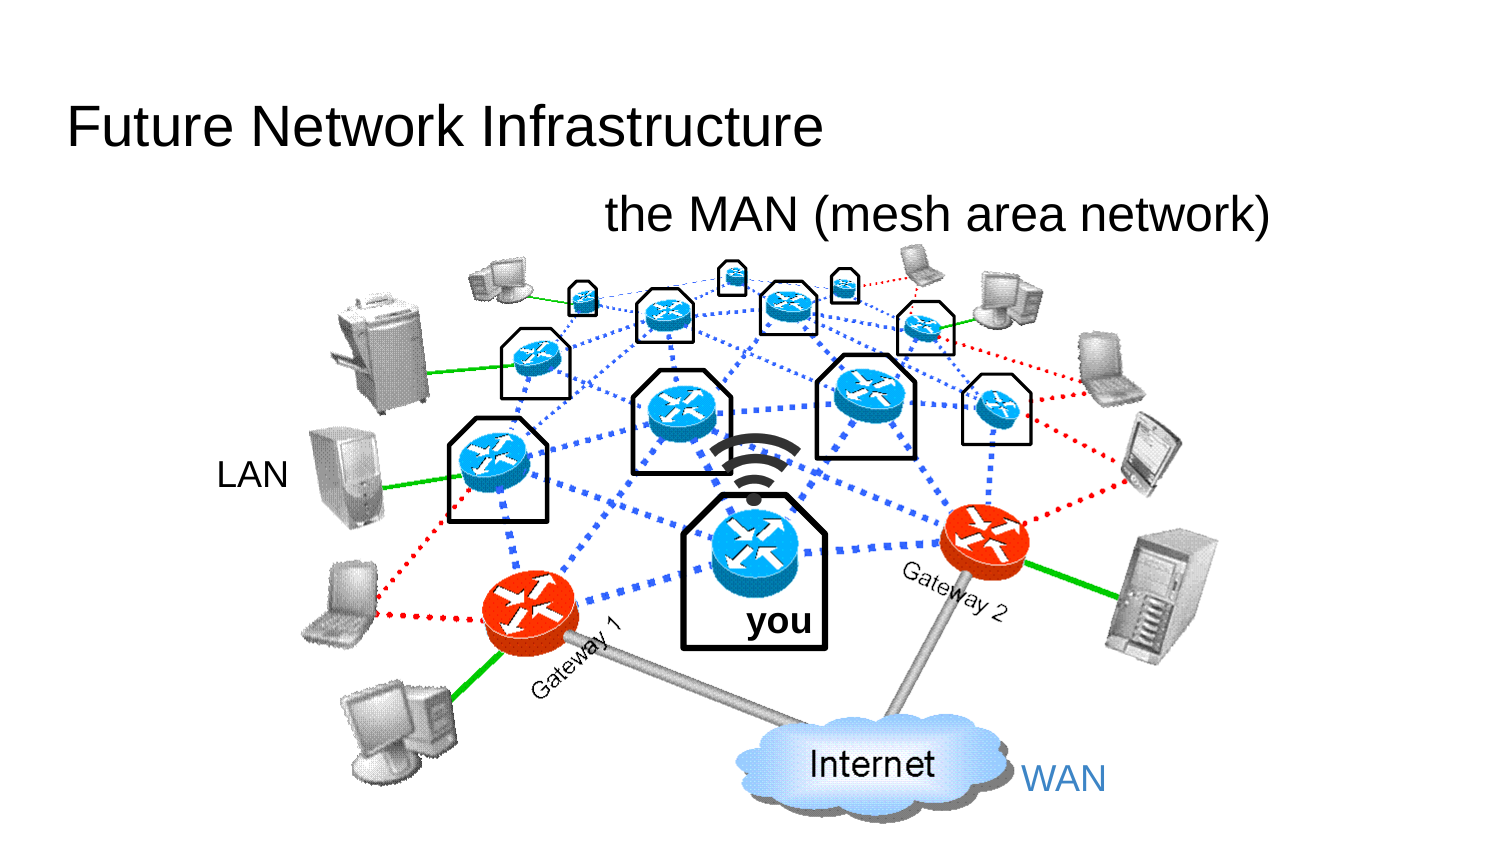

# Future Network Infrastructure
the MAN (mesh area network)
LAN
you
WAN